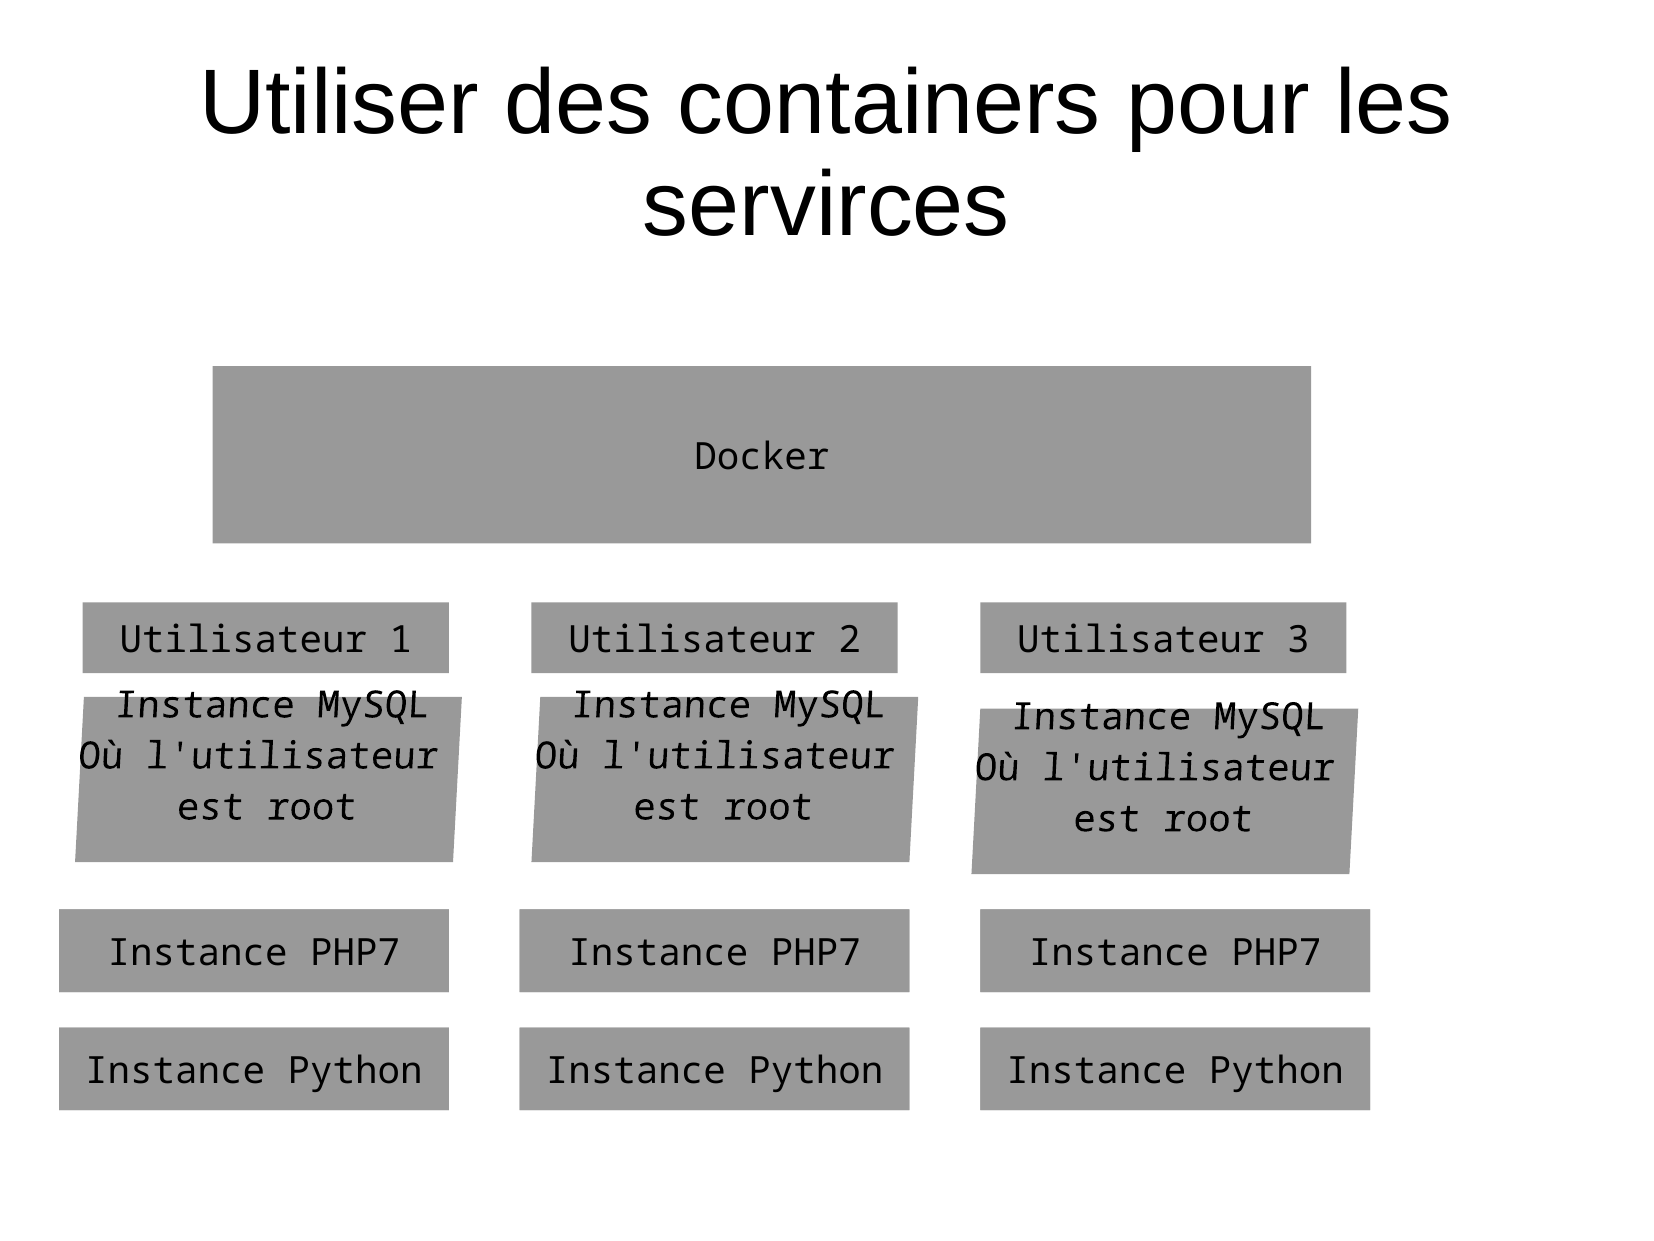

# Utiliser des containers pour les servirces
Docker
Utilisateur 1
Utilisateur 2
Utilisateur 3
Instance MySQL
Où l'utilisateur
est root
Instance MySQL
Où l'utilisateur
est root
Instance MySQL
Où l'utilisateur
est root
Instance PHP7
Instance PHP7
Instance PHP7
Instance PHP7
Instance PHP7
Instance PHP7
Instance Python
Instance Python
Instance Python
Instance Python
Instance Python
Instance Python